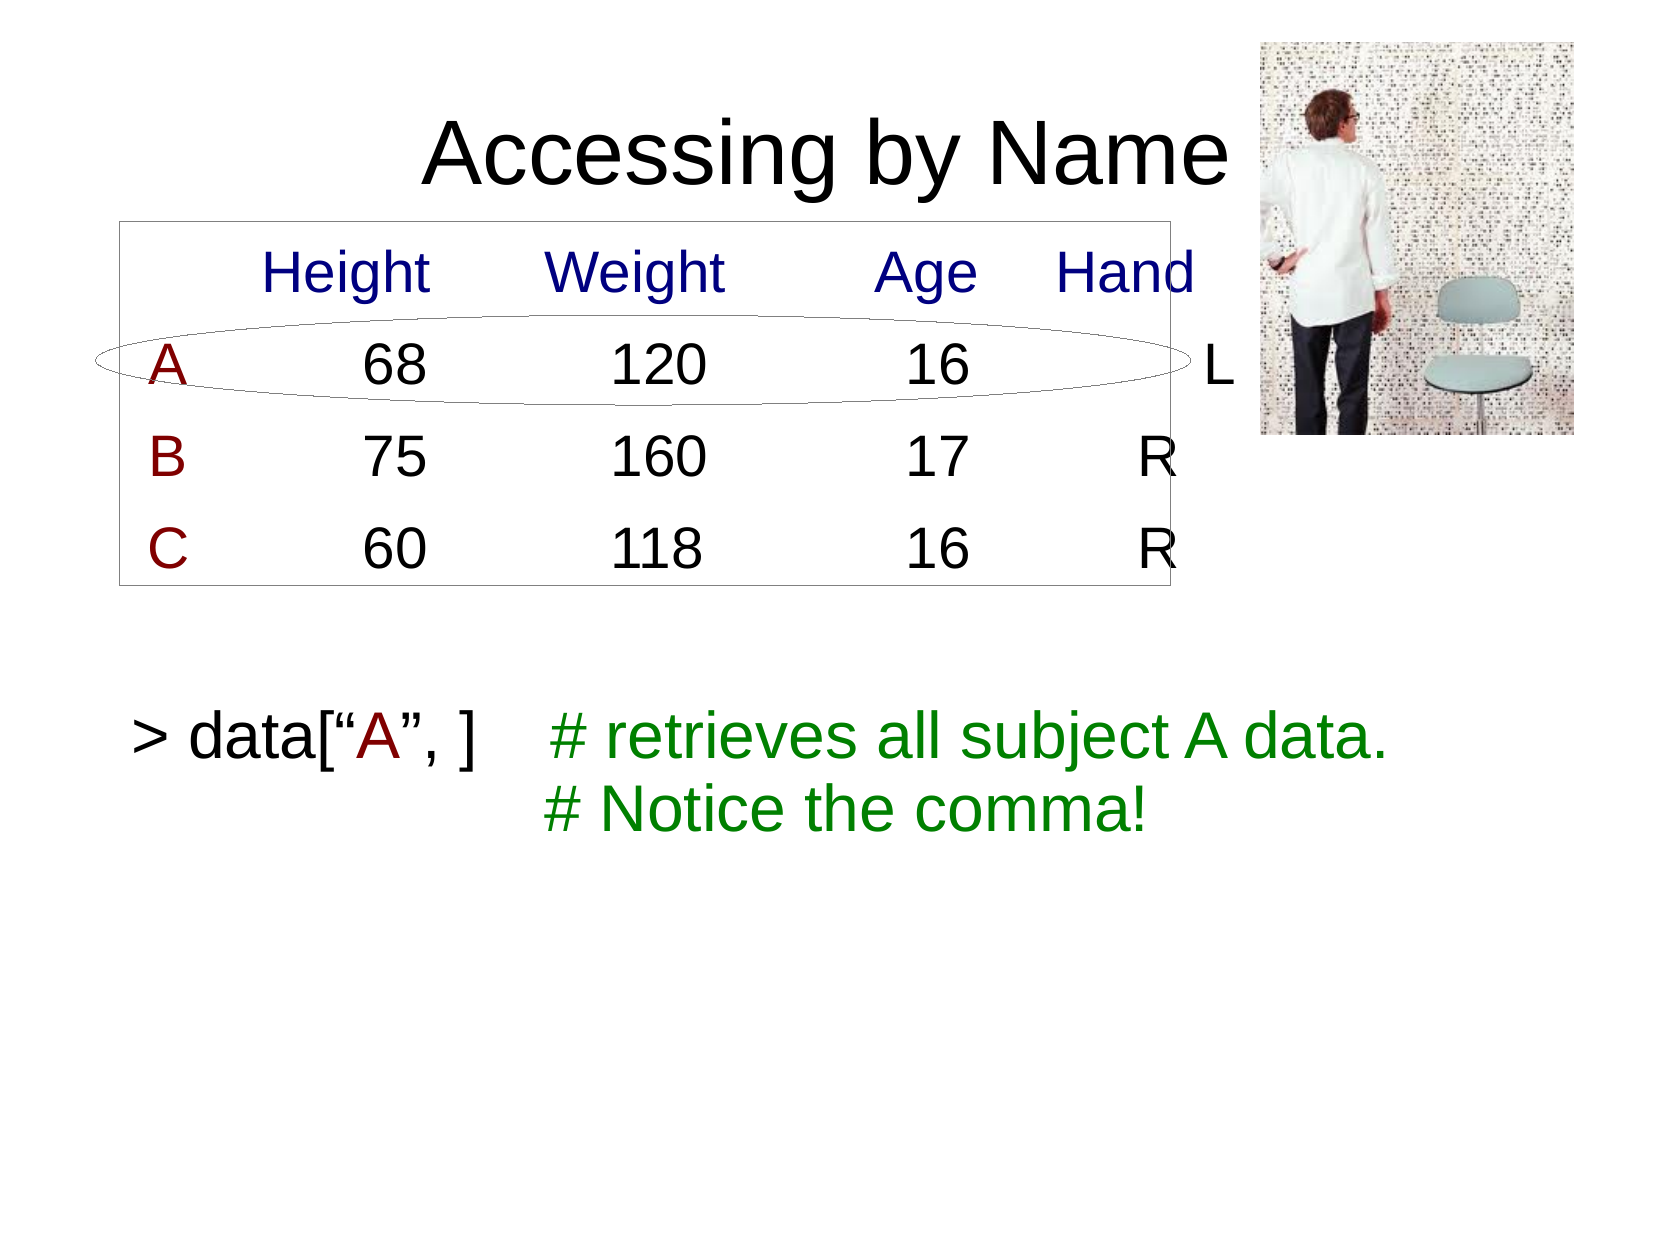

# Accessing by Name
 Height			 		Weight			 	Age		 Hand
 		A			 		 	 68 			 			 	120	 	 16					 					 L
 	B		 		 		 75		 	 	160	 	 17				 	 R
 C		 		 		 60		 	 	118	 	 16			 	 R
 > data[“A”, ] # retrieves all subject A data. 	 	 	 	 	 	# Notice the comma!